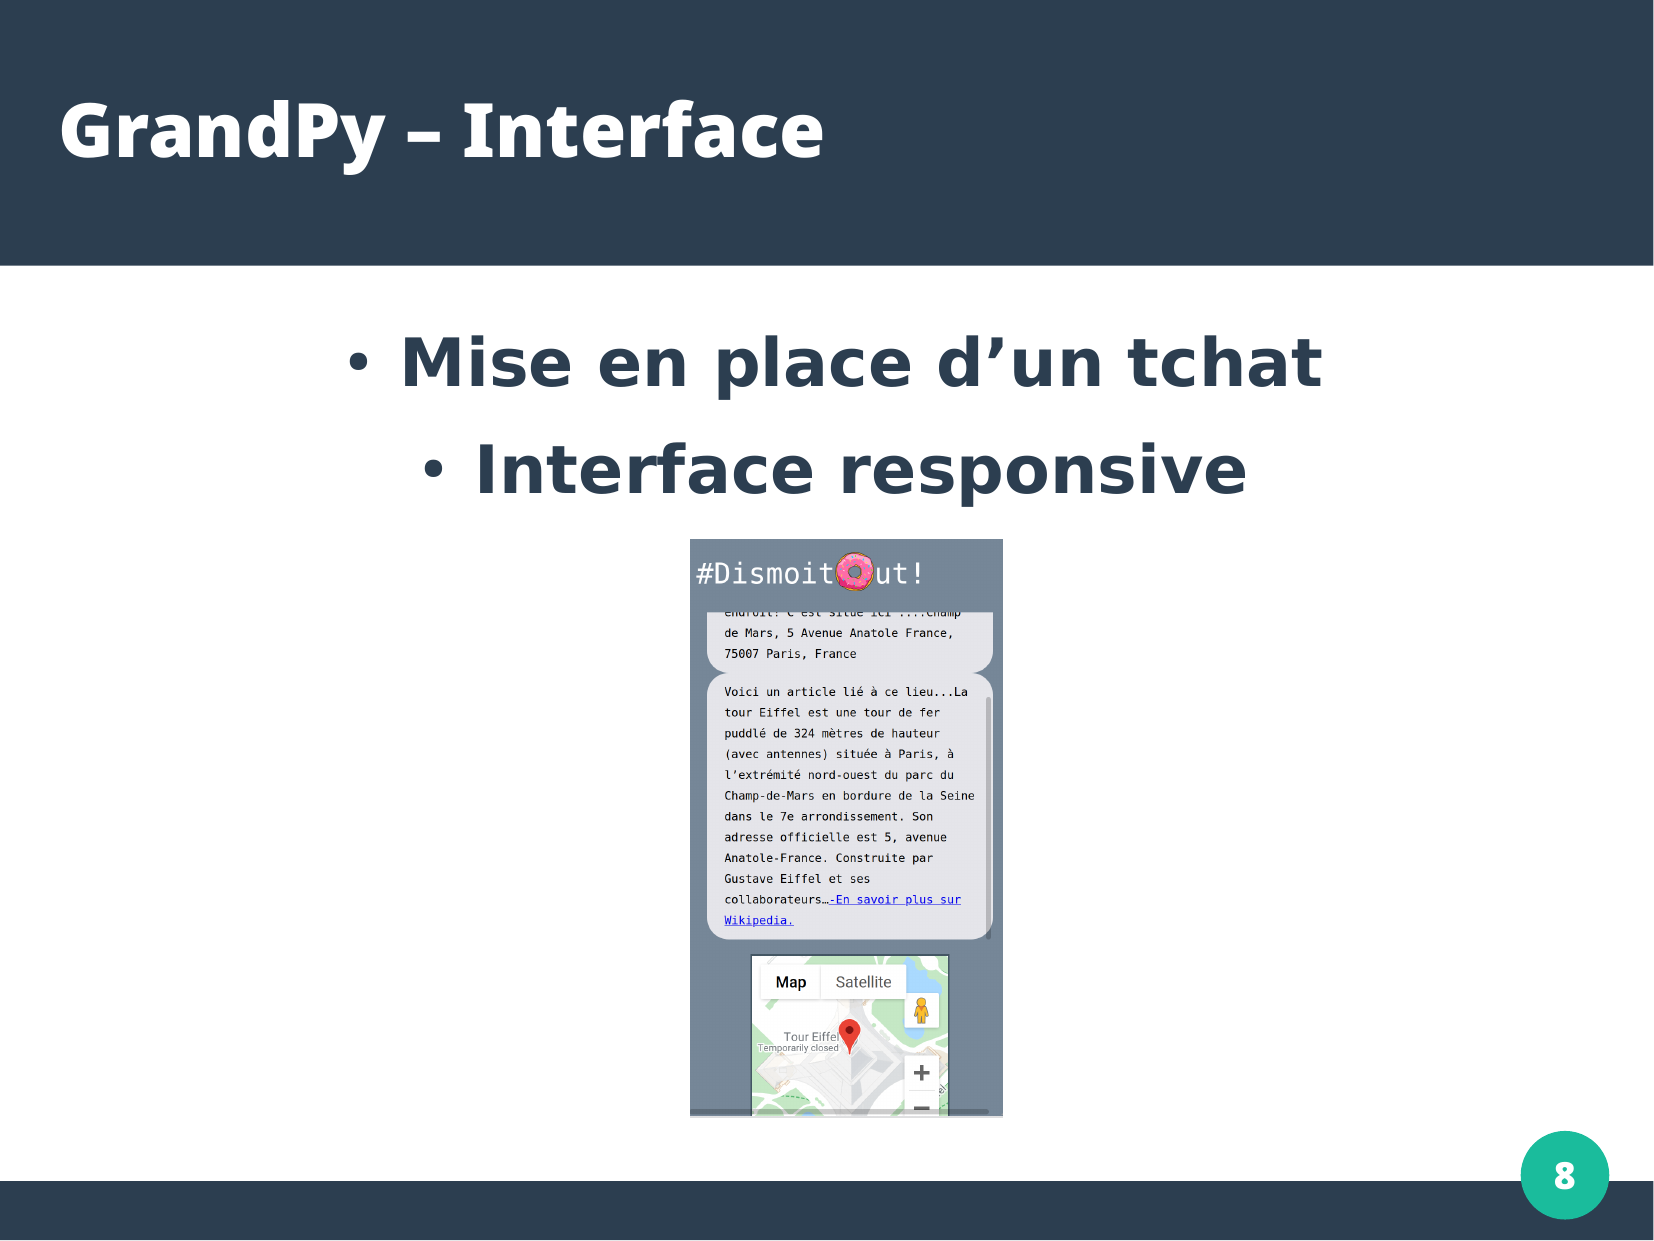

# GrandPy – Interface
Mise en place d’un tchat
Interface responsive
8